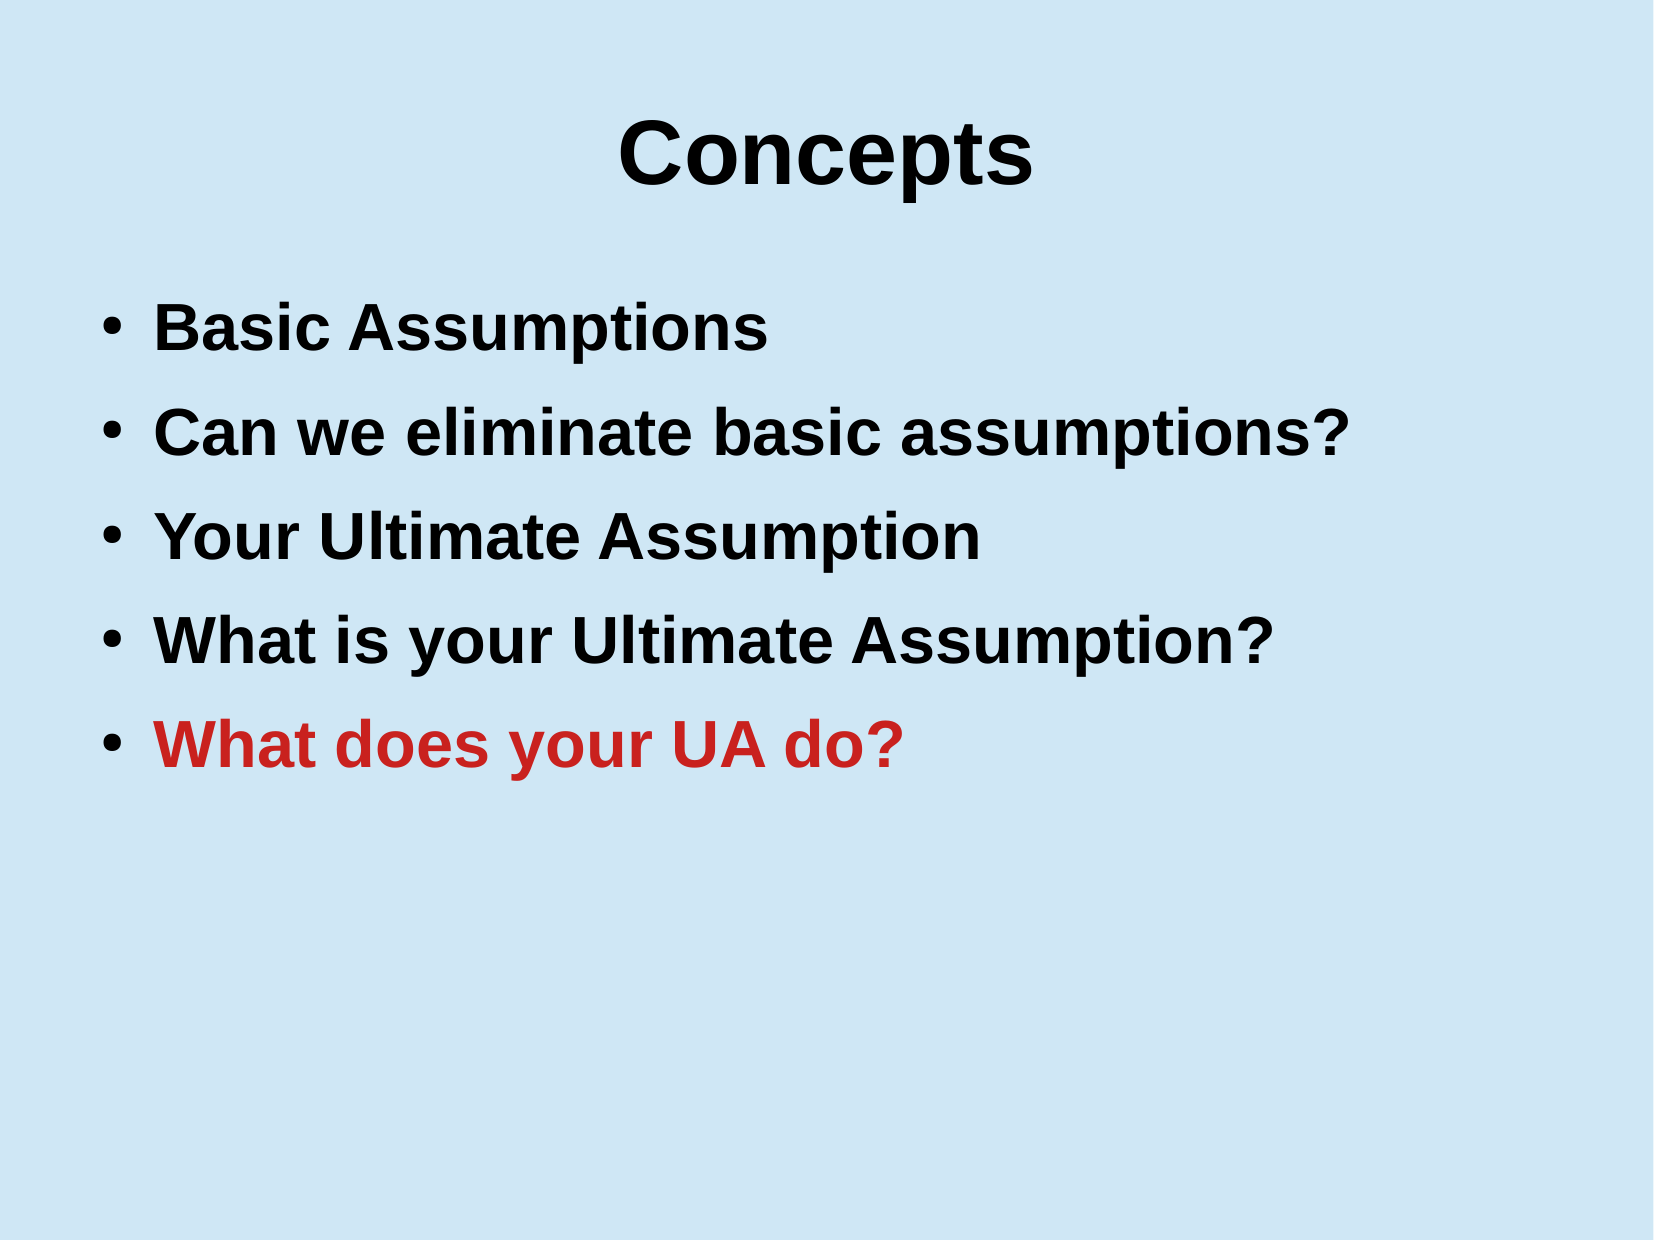

# Concepts
Basic Assumptions
Can we eliminate basic assumptions?
Your Ultimate Assumption
What is your Ultimate Assumption?
What does your UA do?